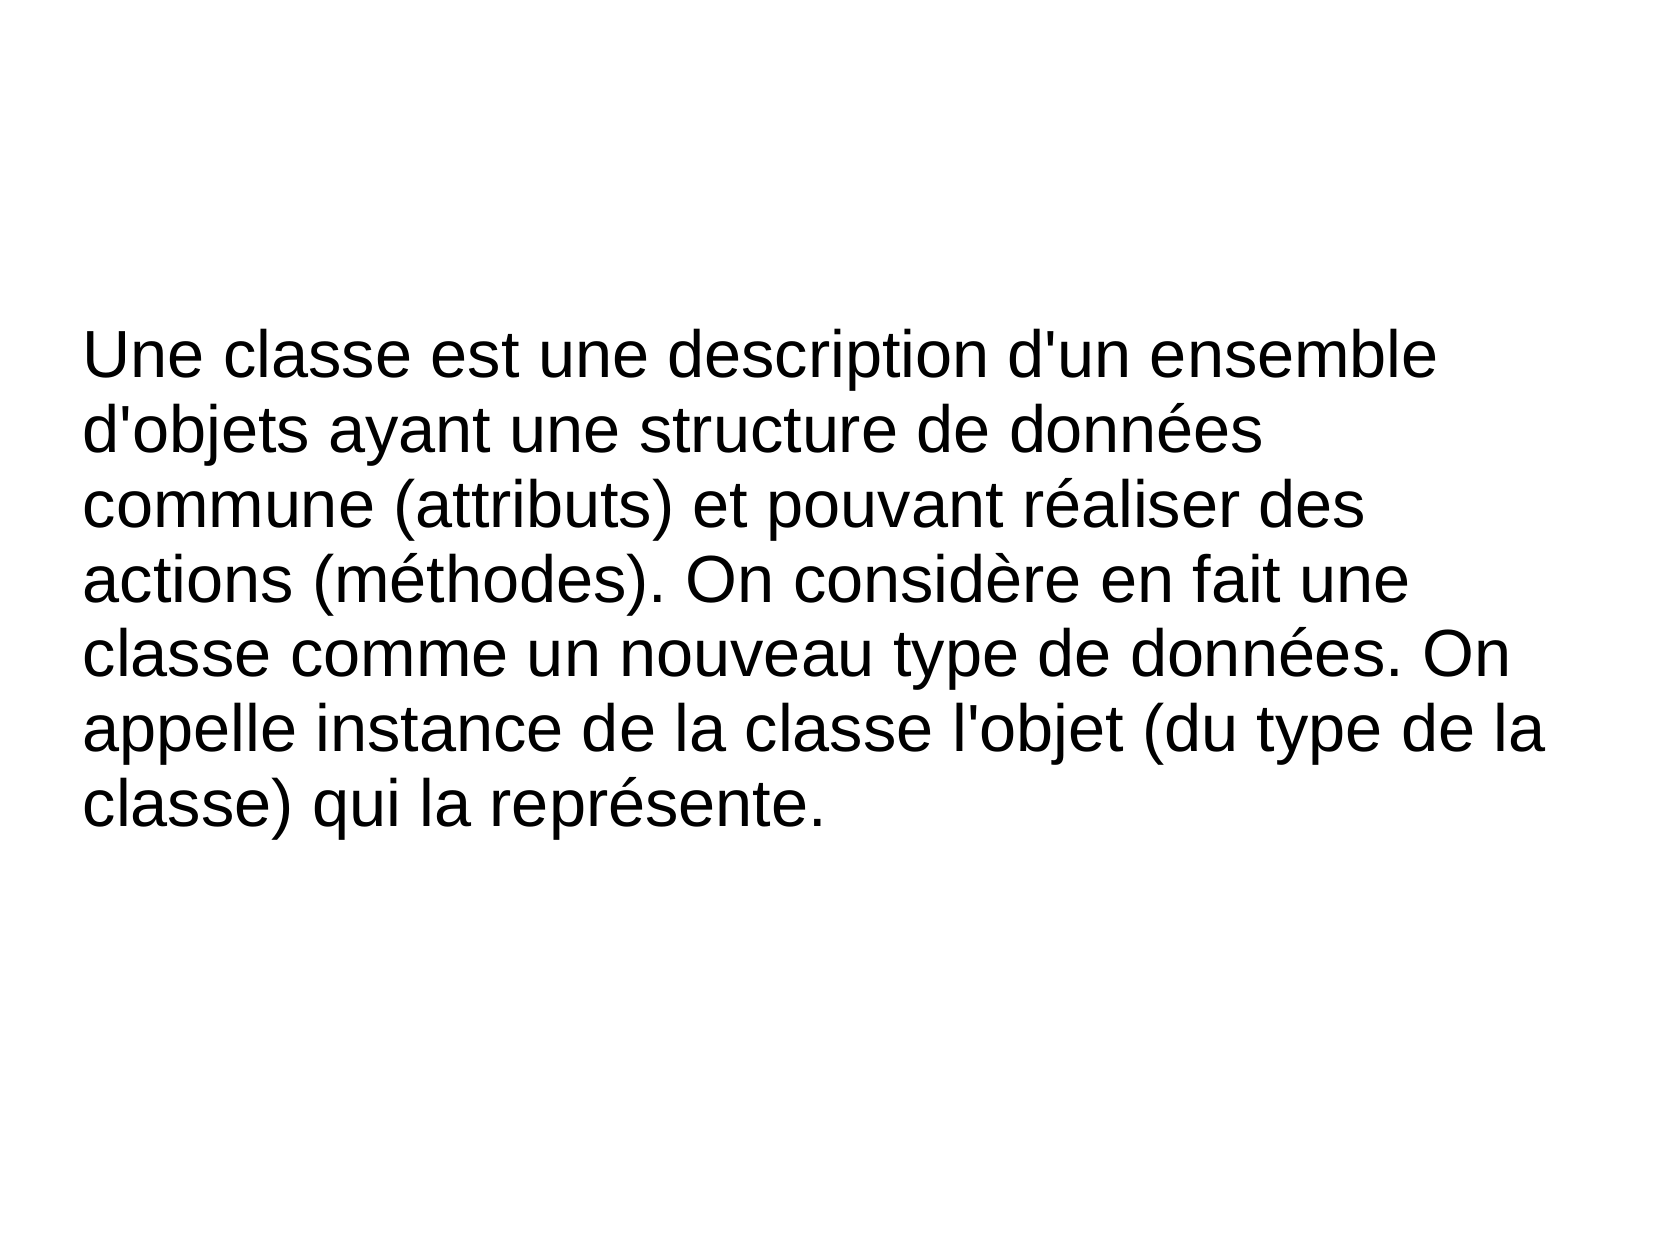

# Une classe est une description d'un ensemble d'objets ayant une structure de données commune (attributs) et pouvant réaliser des actions (méthodes). On considère en fait une classe comme un nouveau type de données. On appelle instance de la classe l'objet (du type de la classe) qui la représente.